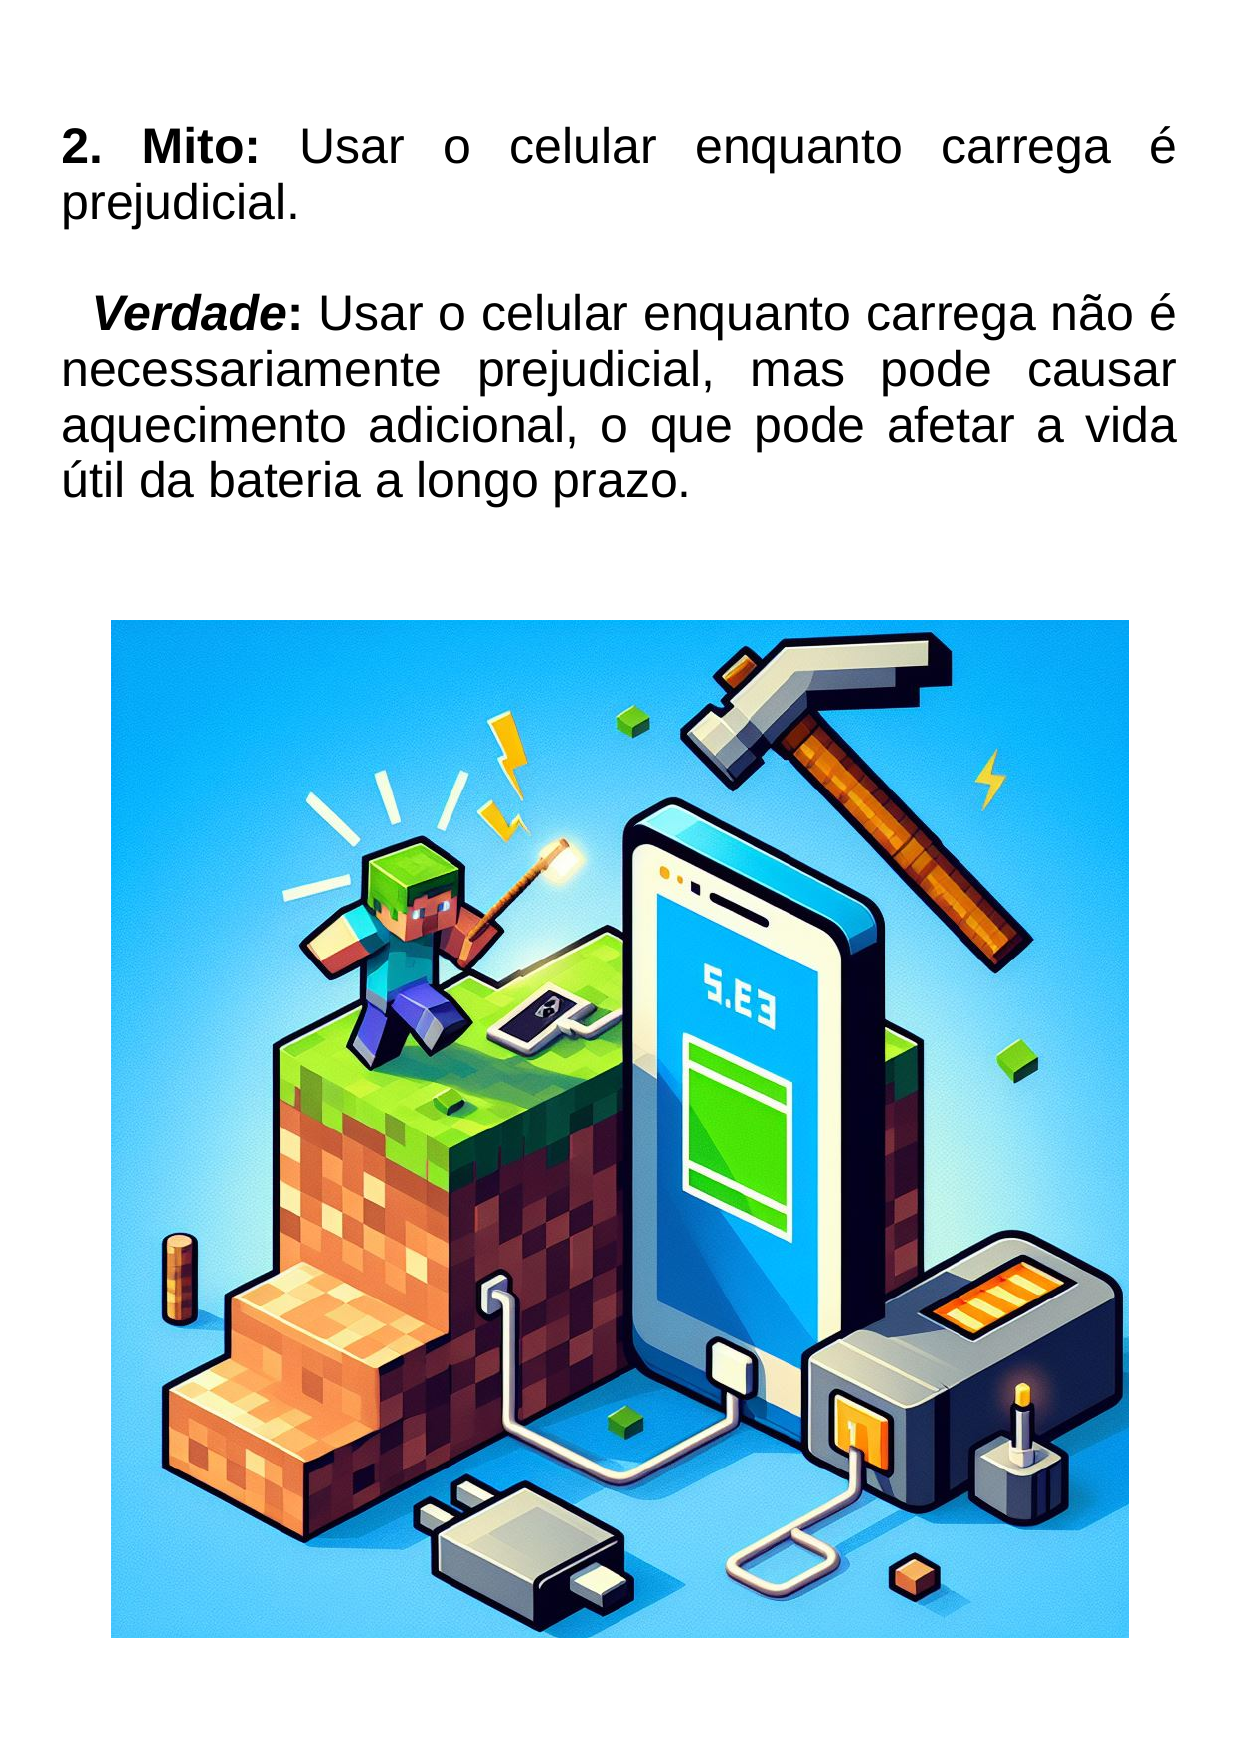

# 2. Mito: Usar o celular enquanto carrega é prejudicial. Verdade: Usar o celular enquanto carrega não é necessariamente prejudicial, mas pode causar aquecimento adicional, o que pode afetar a vida útil da bateria a longo prazo.